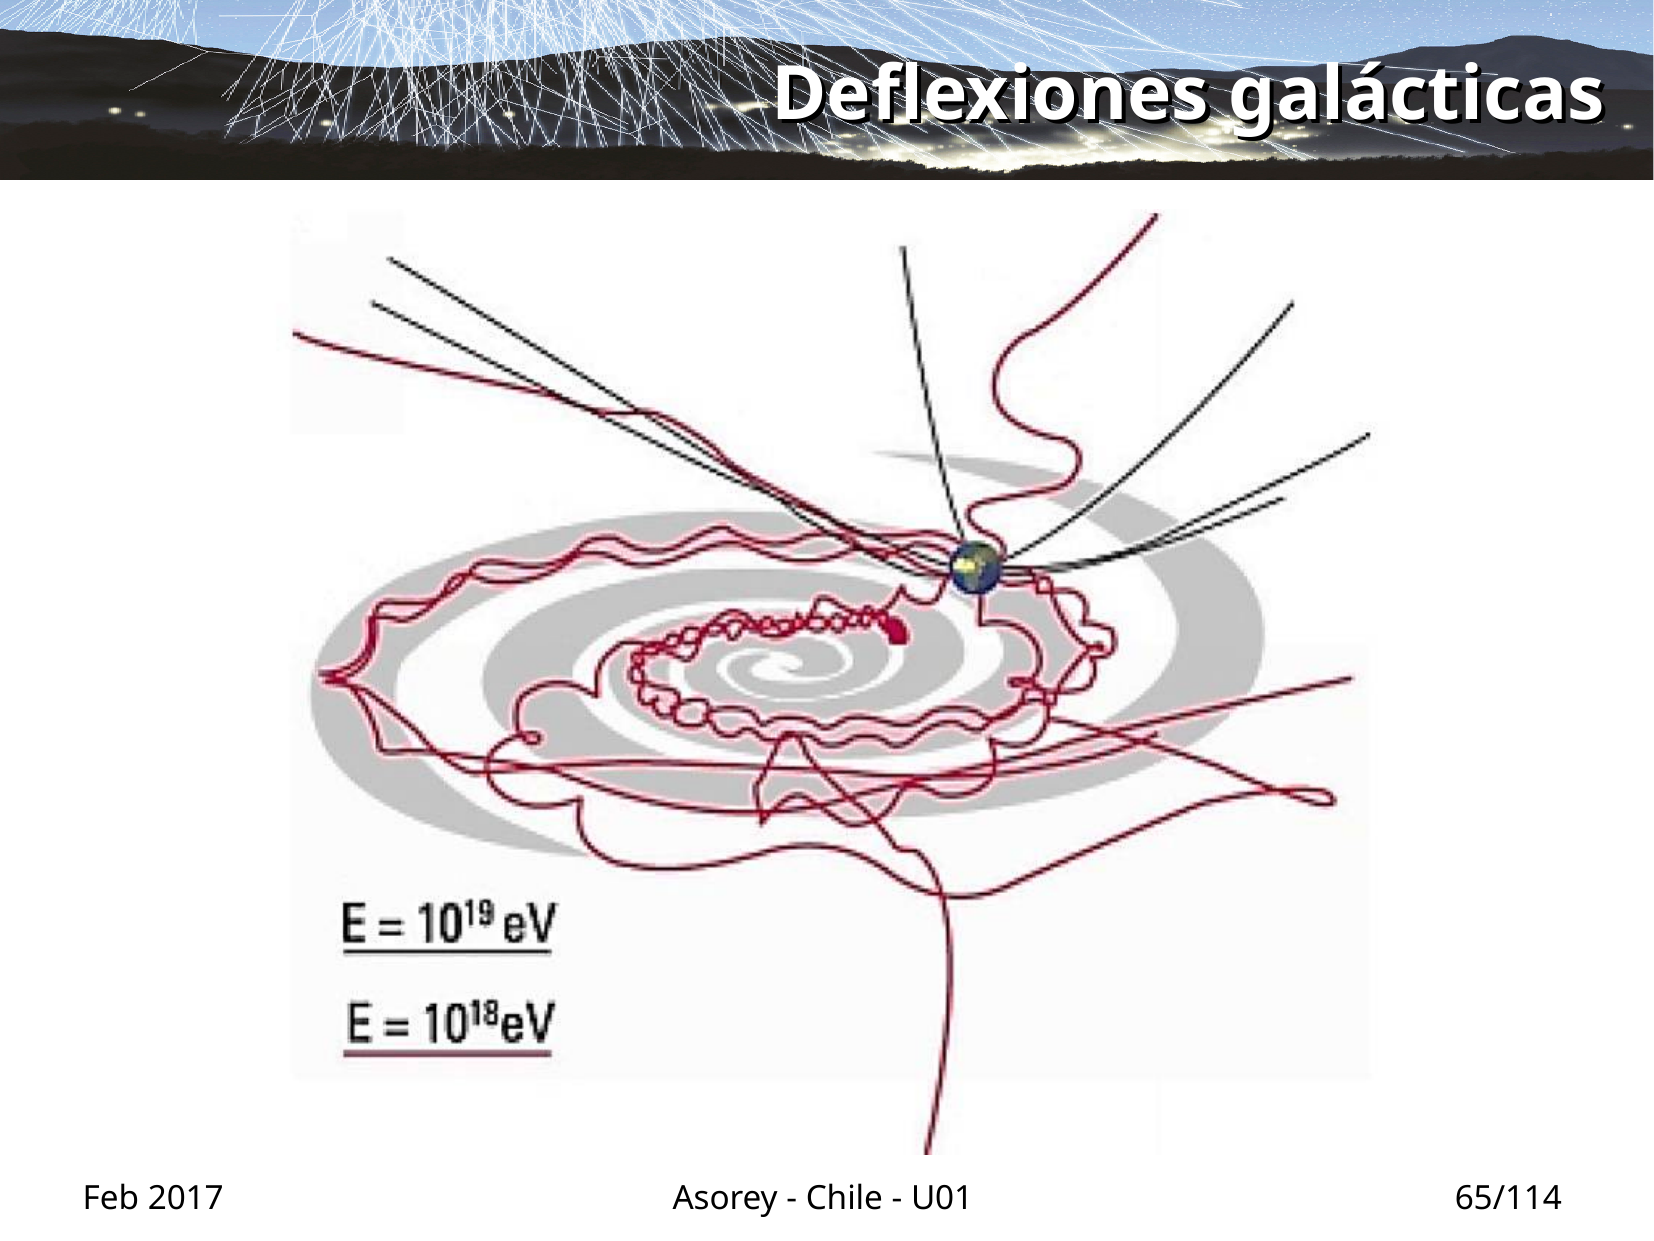

# Deflexiones galácticas
Feb 2017
Asorey - Chile - U01
65